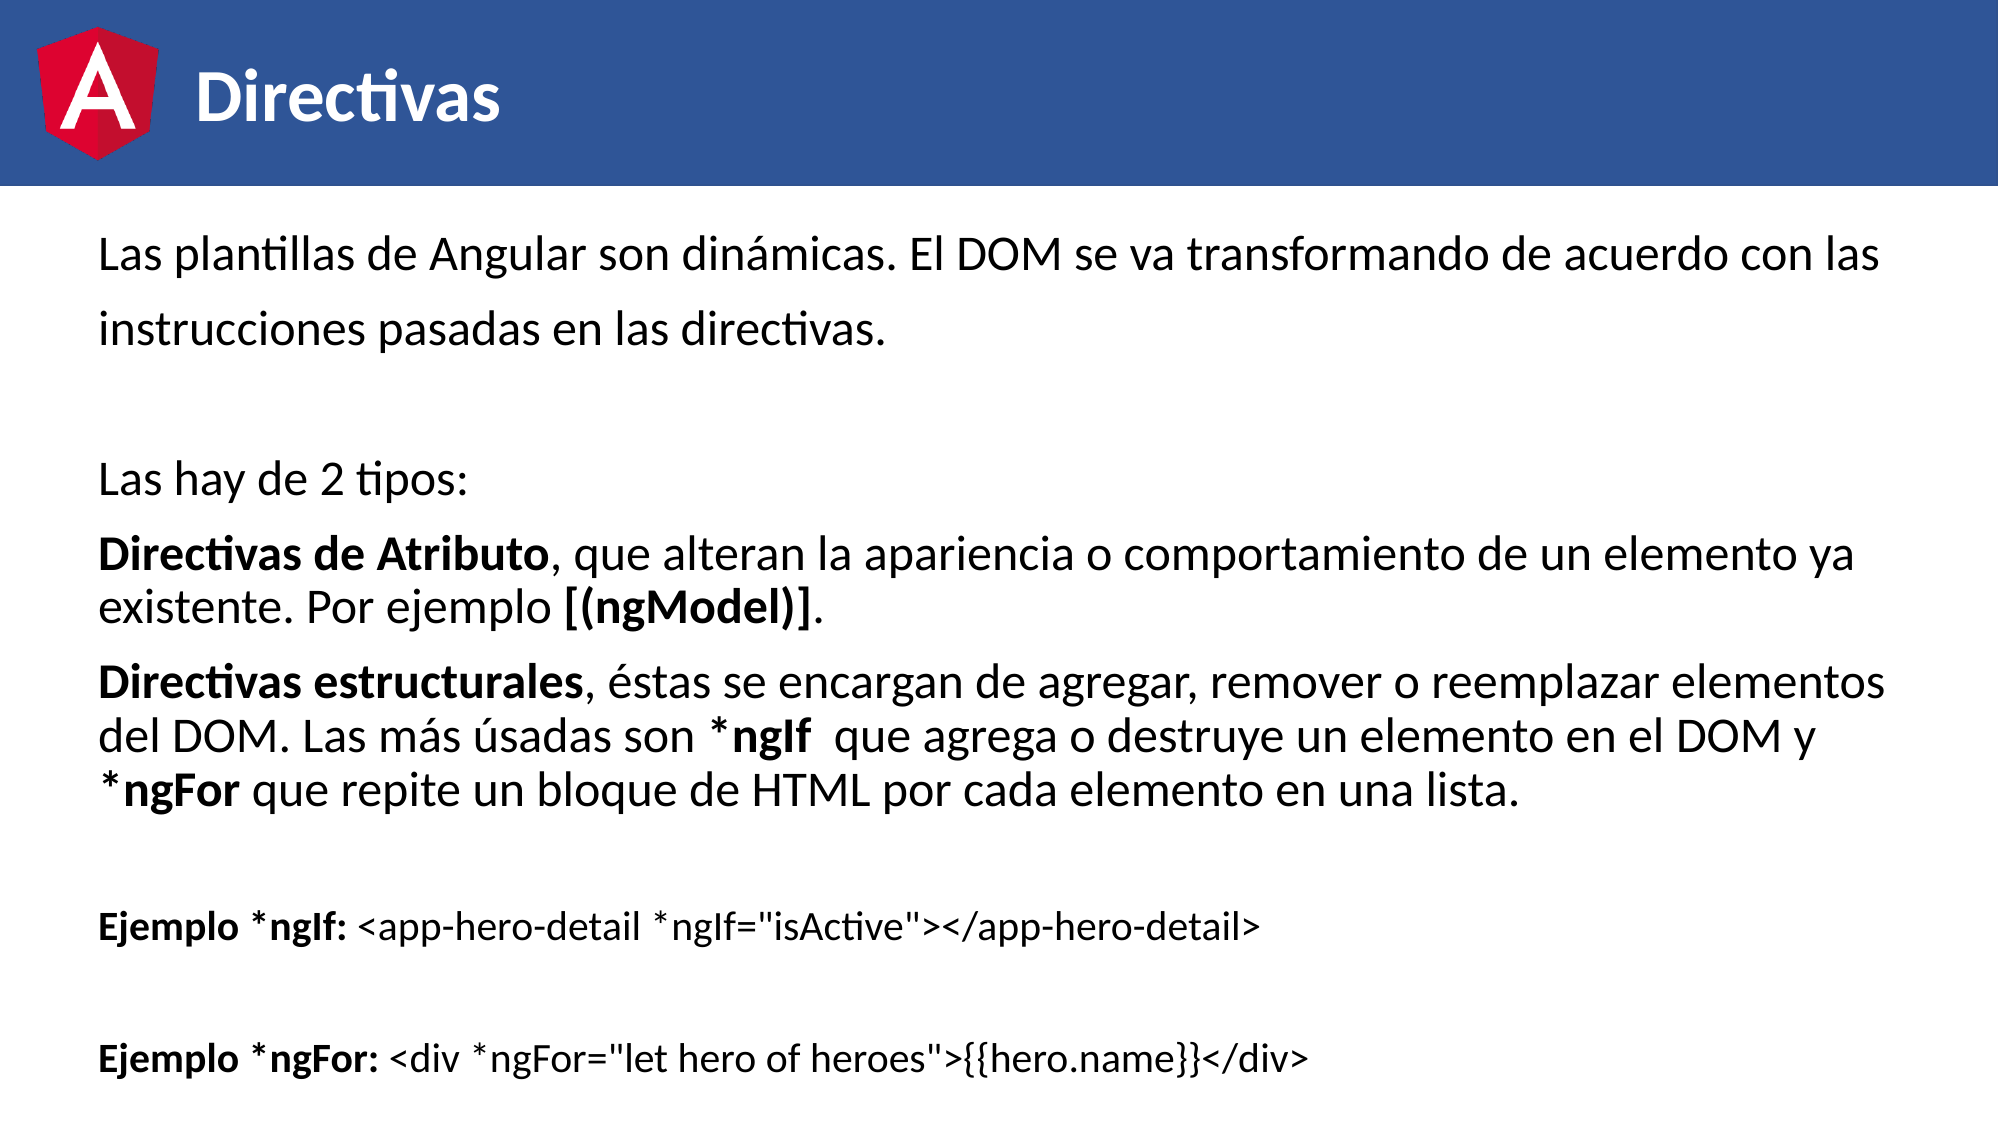

Directivas
# Las plantillas de Angular son dinámicas. El DOM se va transformando de acuerdo con las
instrucciones pasadas en las directivas.
Las hay de 2 tipos:
Directivas de Atributo, que alteran la apariencia o comportamiento de un elemento ya existente. Por ejemplo [(ngModel)].
Directivas estructurales, éstas se encargan de agregar, remover o reemplazar elementos del DOM. Las más úsadas son *ngIf  que agrega o destruye un elemento en el DOM y *ngFor que repite un bloque de HTML por cada elemento en una lista.
Ejemplo *ngIf: <app-hero-detail *ngIf="isActive"></app-hero-detail>
Ejemplo *ngFor: <div *ngFor="let hero of heroes">{{hero.name}}</div>